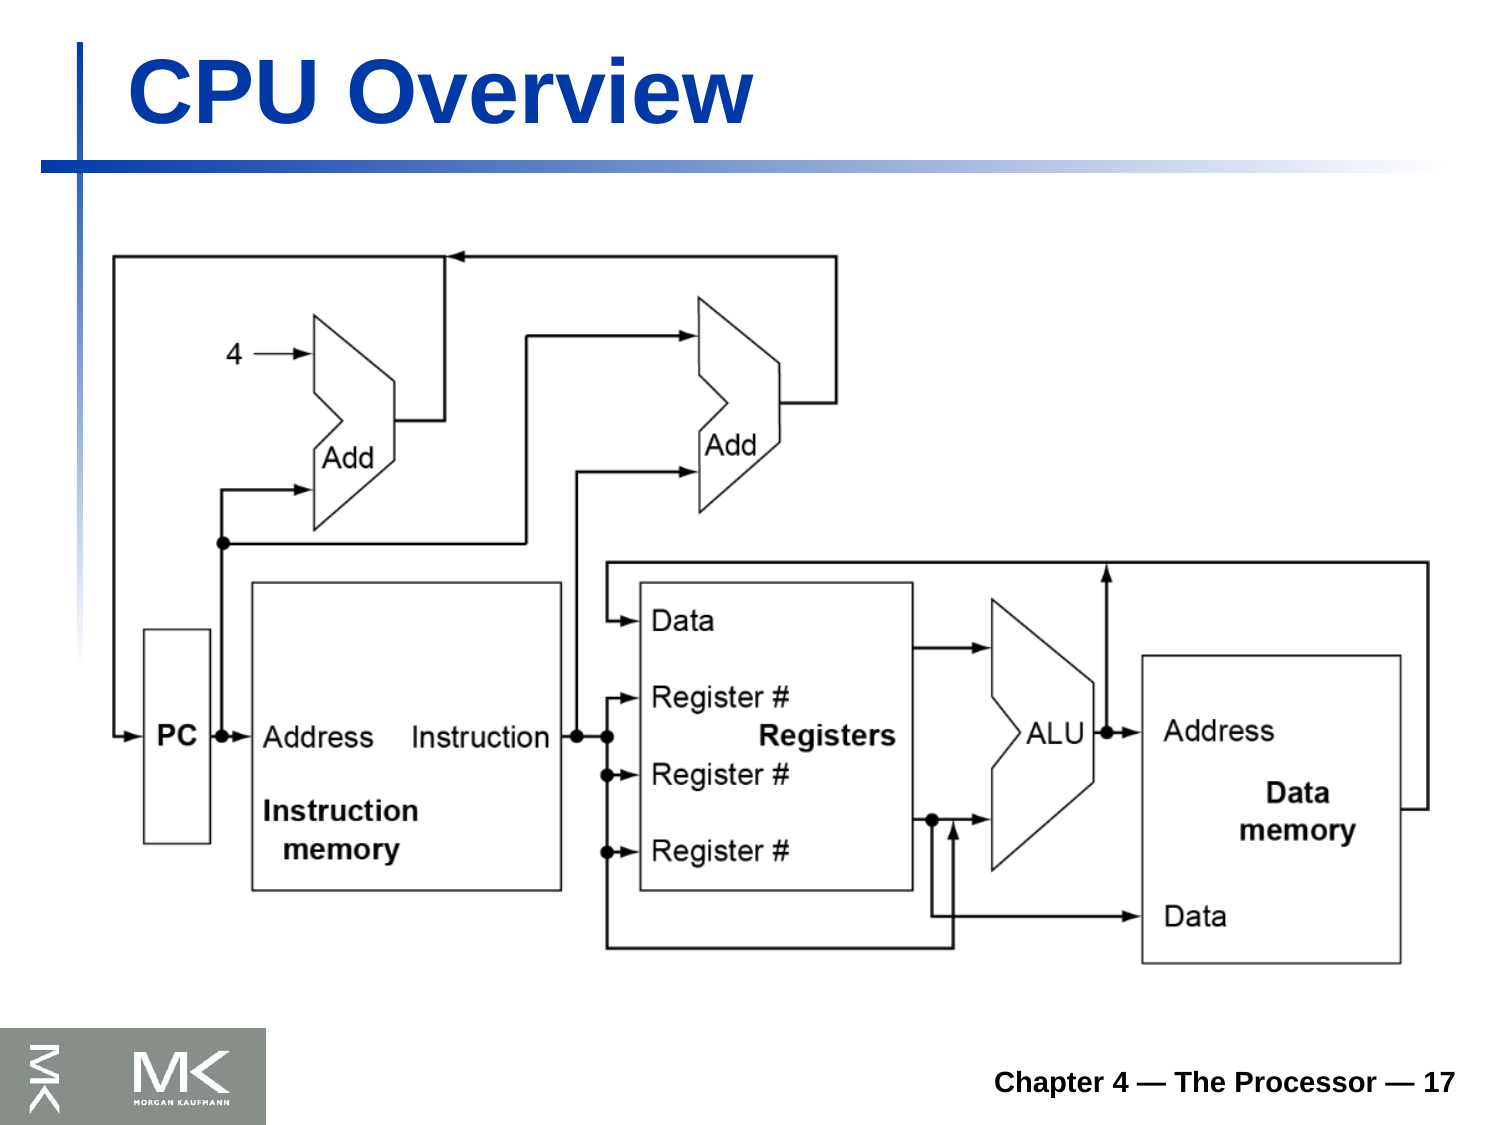

# CPU Overview
Chapter 4 — The Processor —